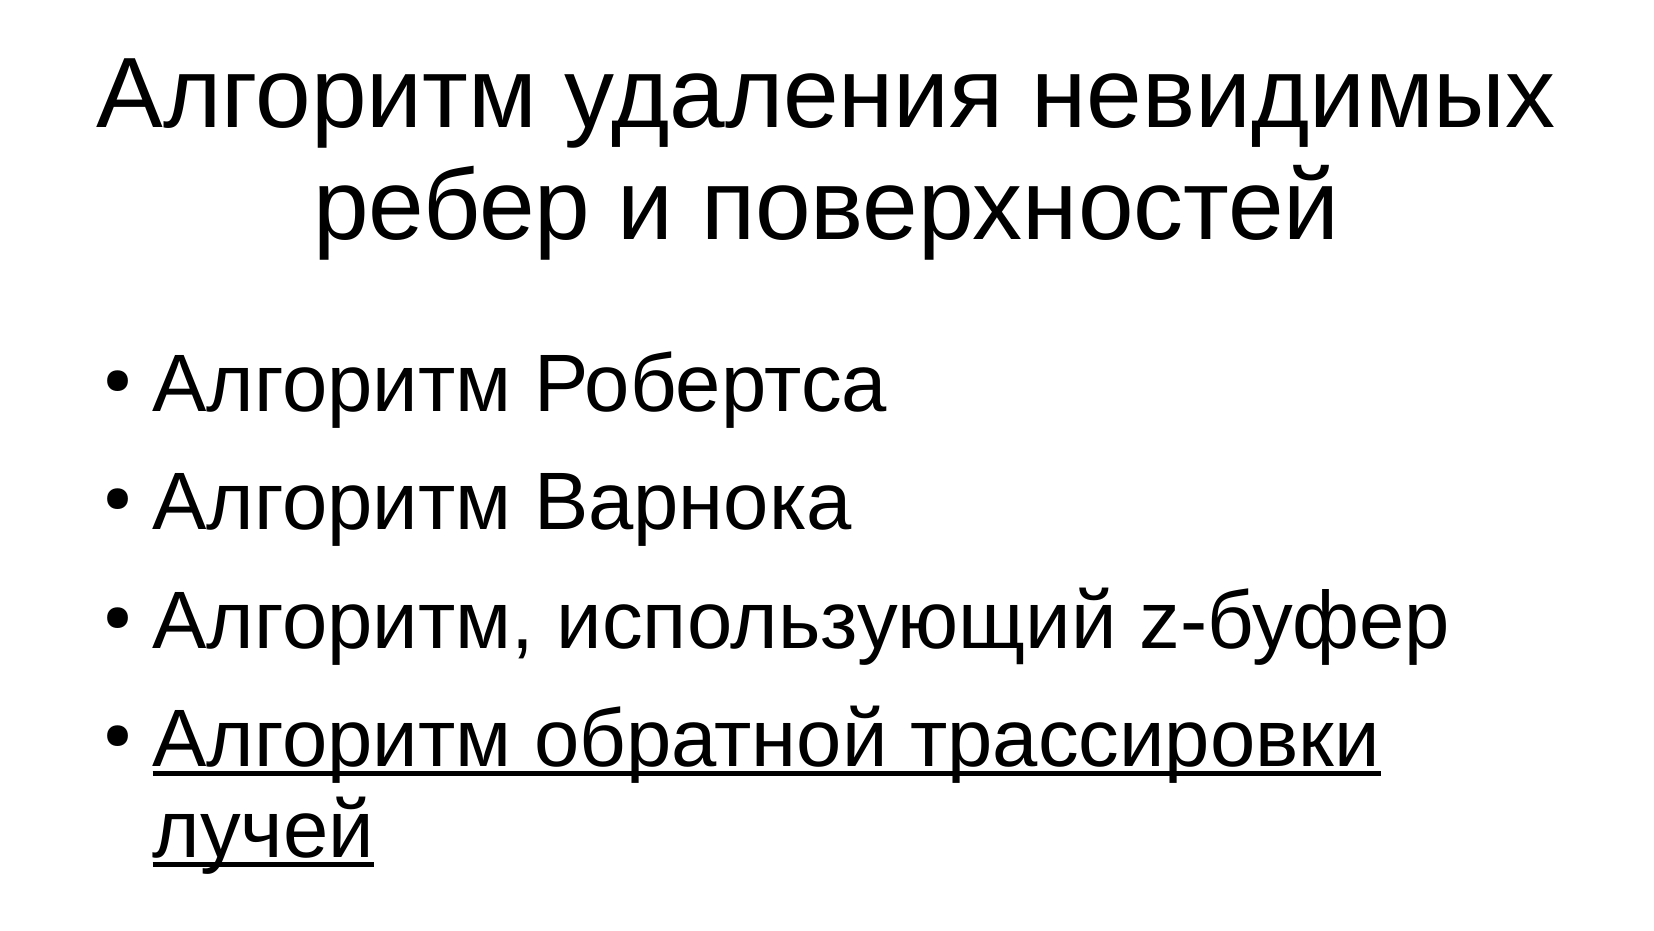

# Алгоритм удаления невидимых ребер и поверхностей
Алгоритм Робертса
Алгоритм Варнока
Алгоритм, использующий z-буфер
Алгоритм обратной трассировки лучей